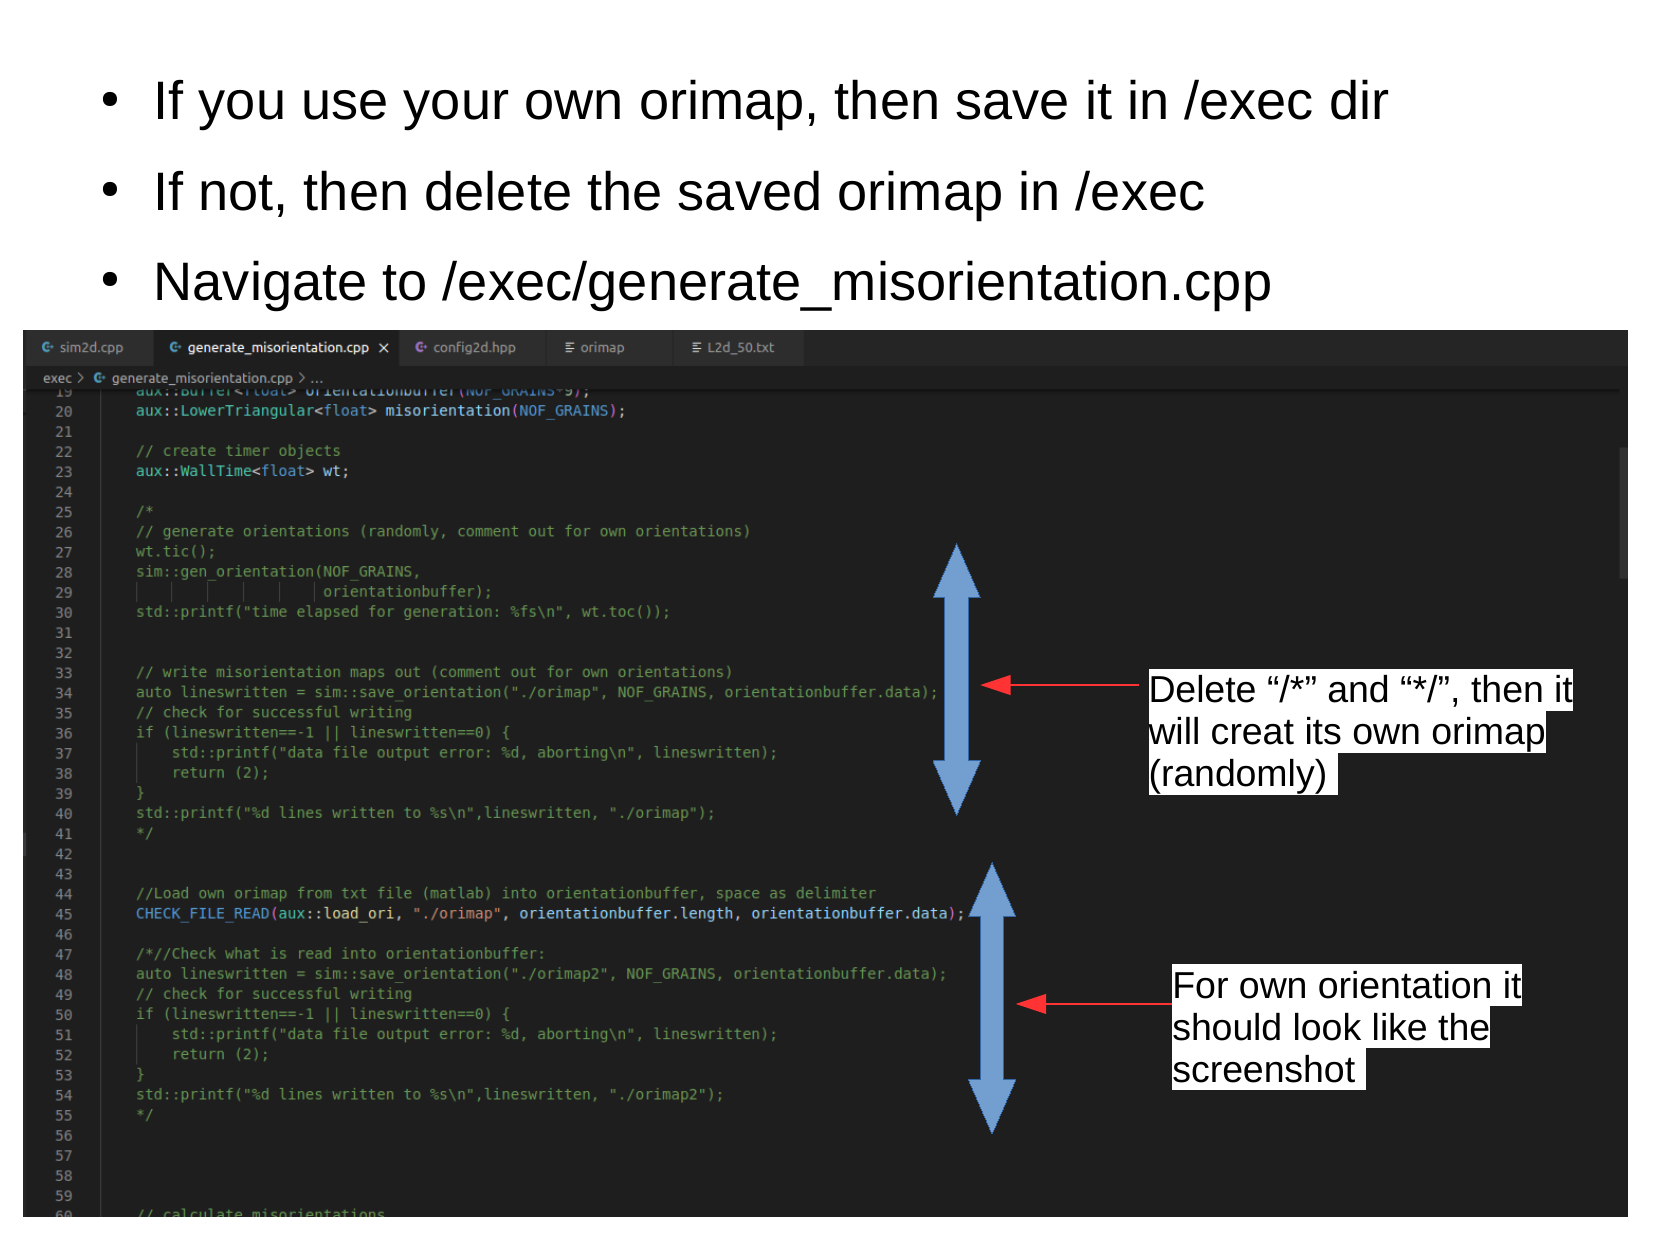

# If you use your own orimap, then save it in /exec dir
If not, then delete the saved orimap in /exec
Navigate to /exec/generate_misorientation.cpp
Delete “/*” and “*/”, then it will creat its own orimap (randomly)
For own orientation it should look like the screenshot